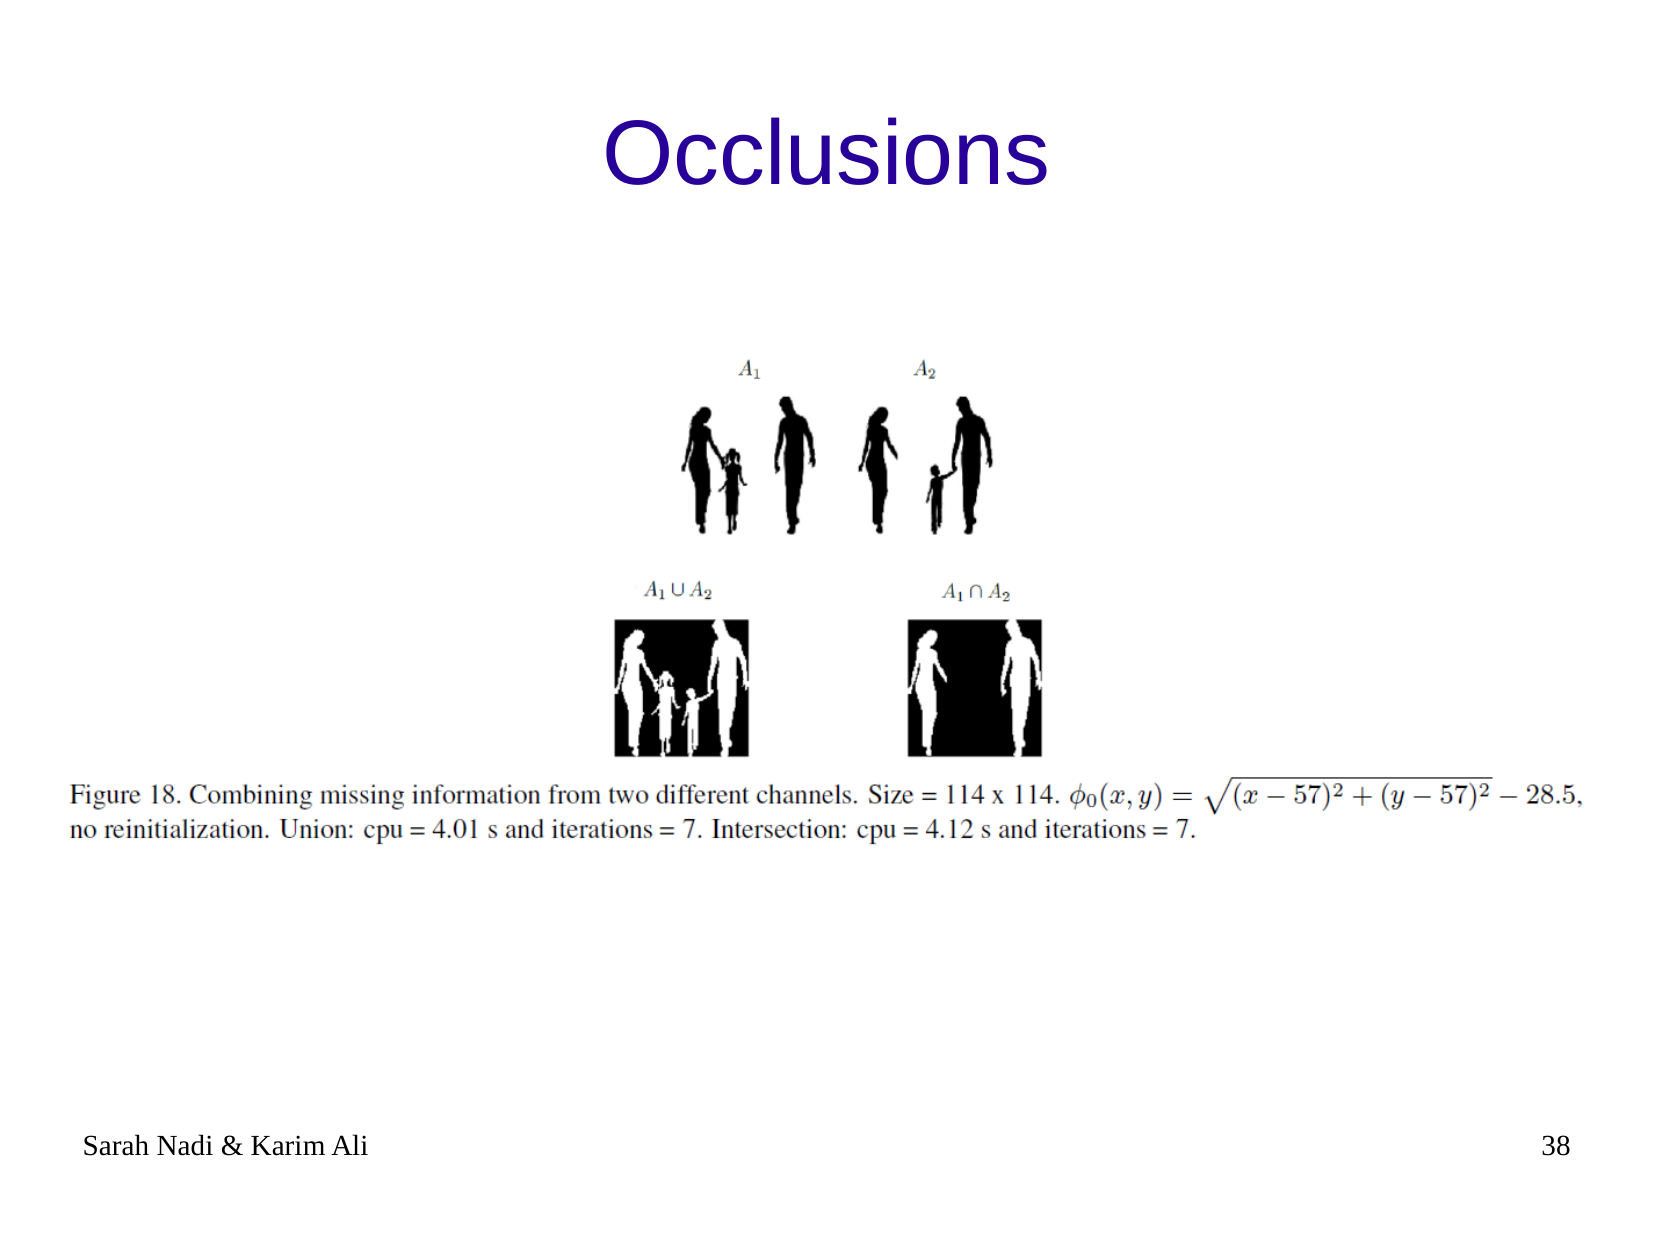

# Occlusions
Sarah Nadi & Karim Ali
38